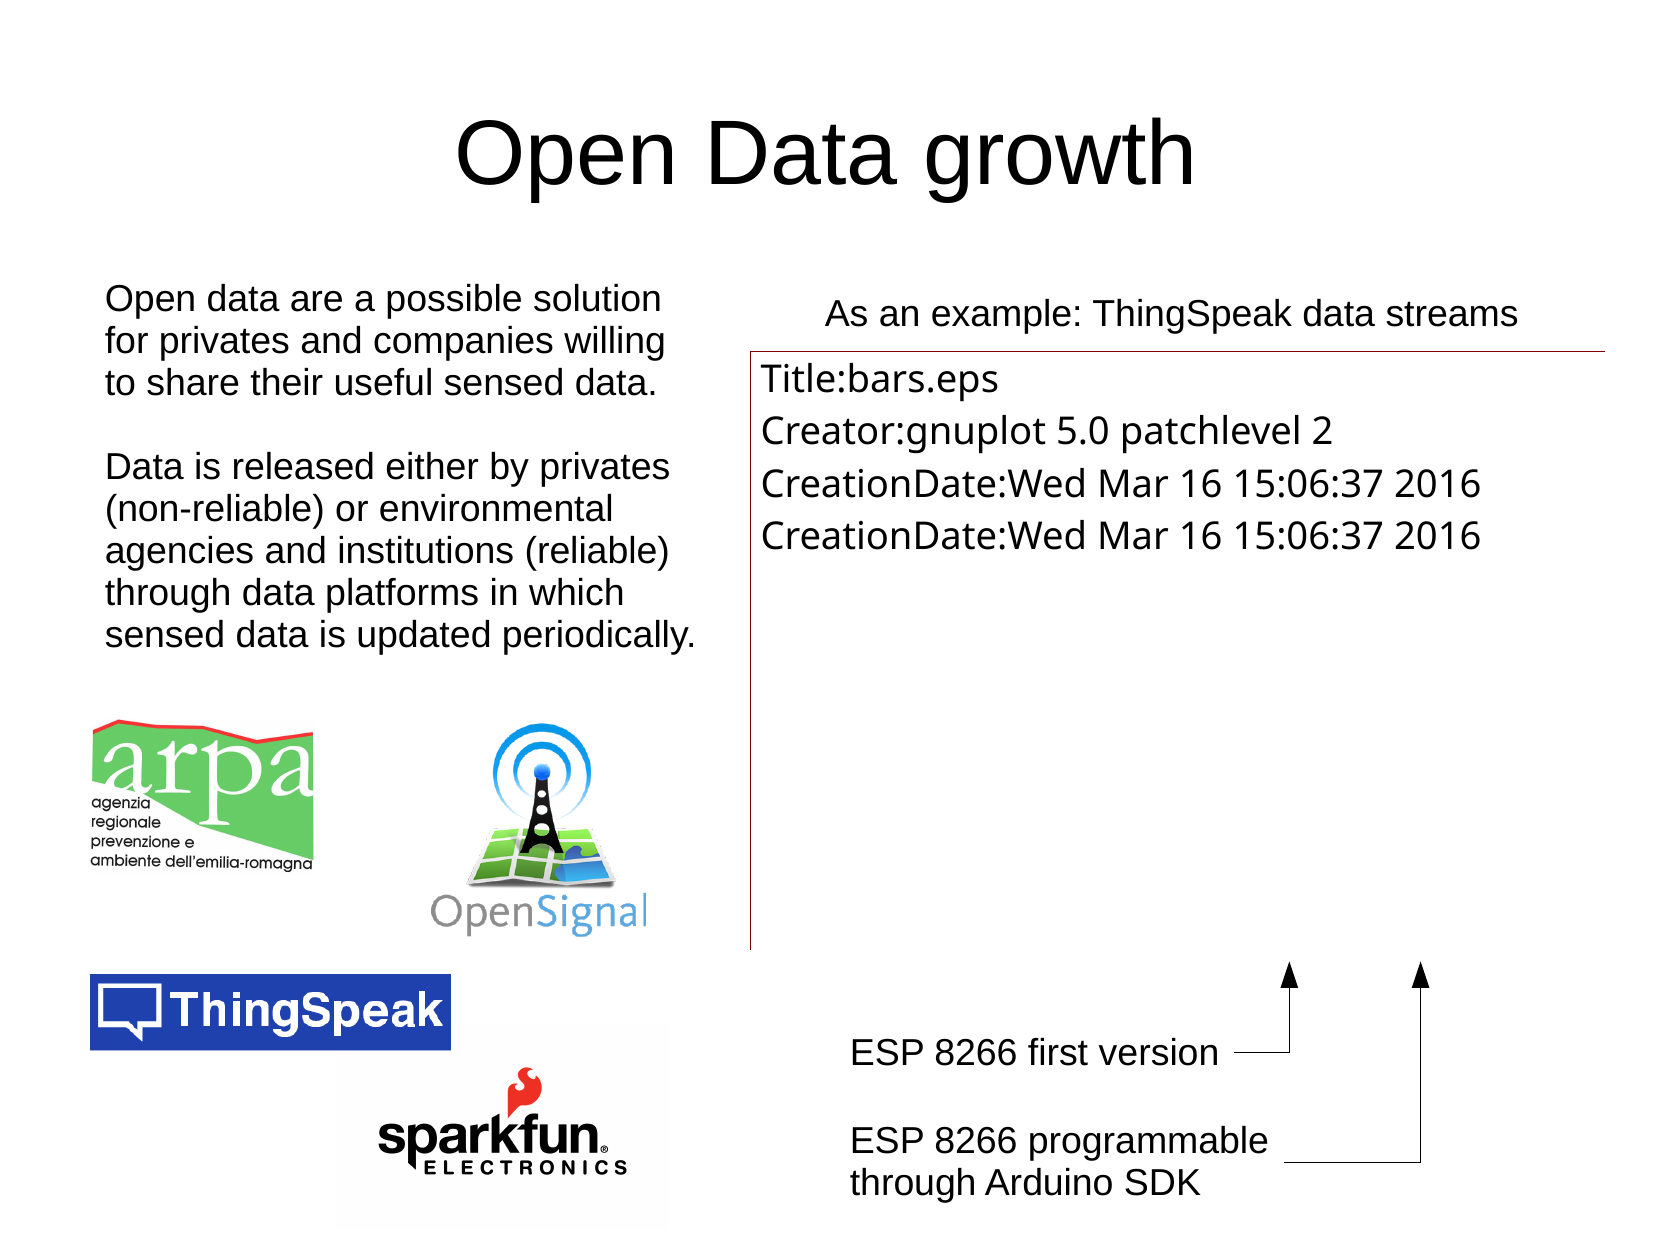

# Open Data growth
Open data are a possible solution for privates and companies willing to share their useful sensed data.
Data is released either by privates (non-reliable) or environmental agencies and institutions (reliable) through data platforms in which sensed data is updated periodically.
As an example: ThingSpeak data streams
ESP 8266 first version
ESP 8266 programmable
through Arduino SDK